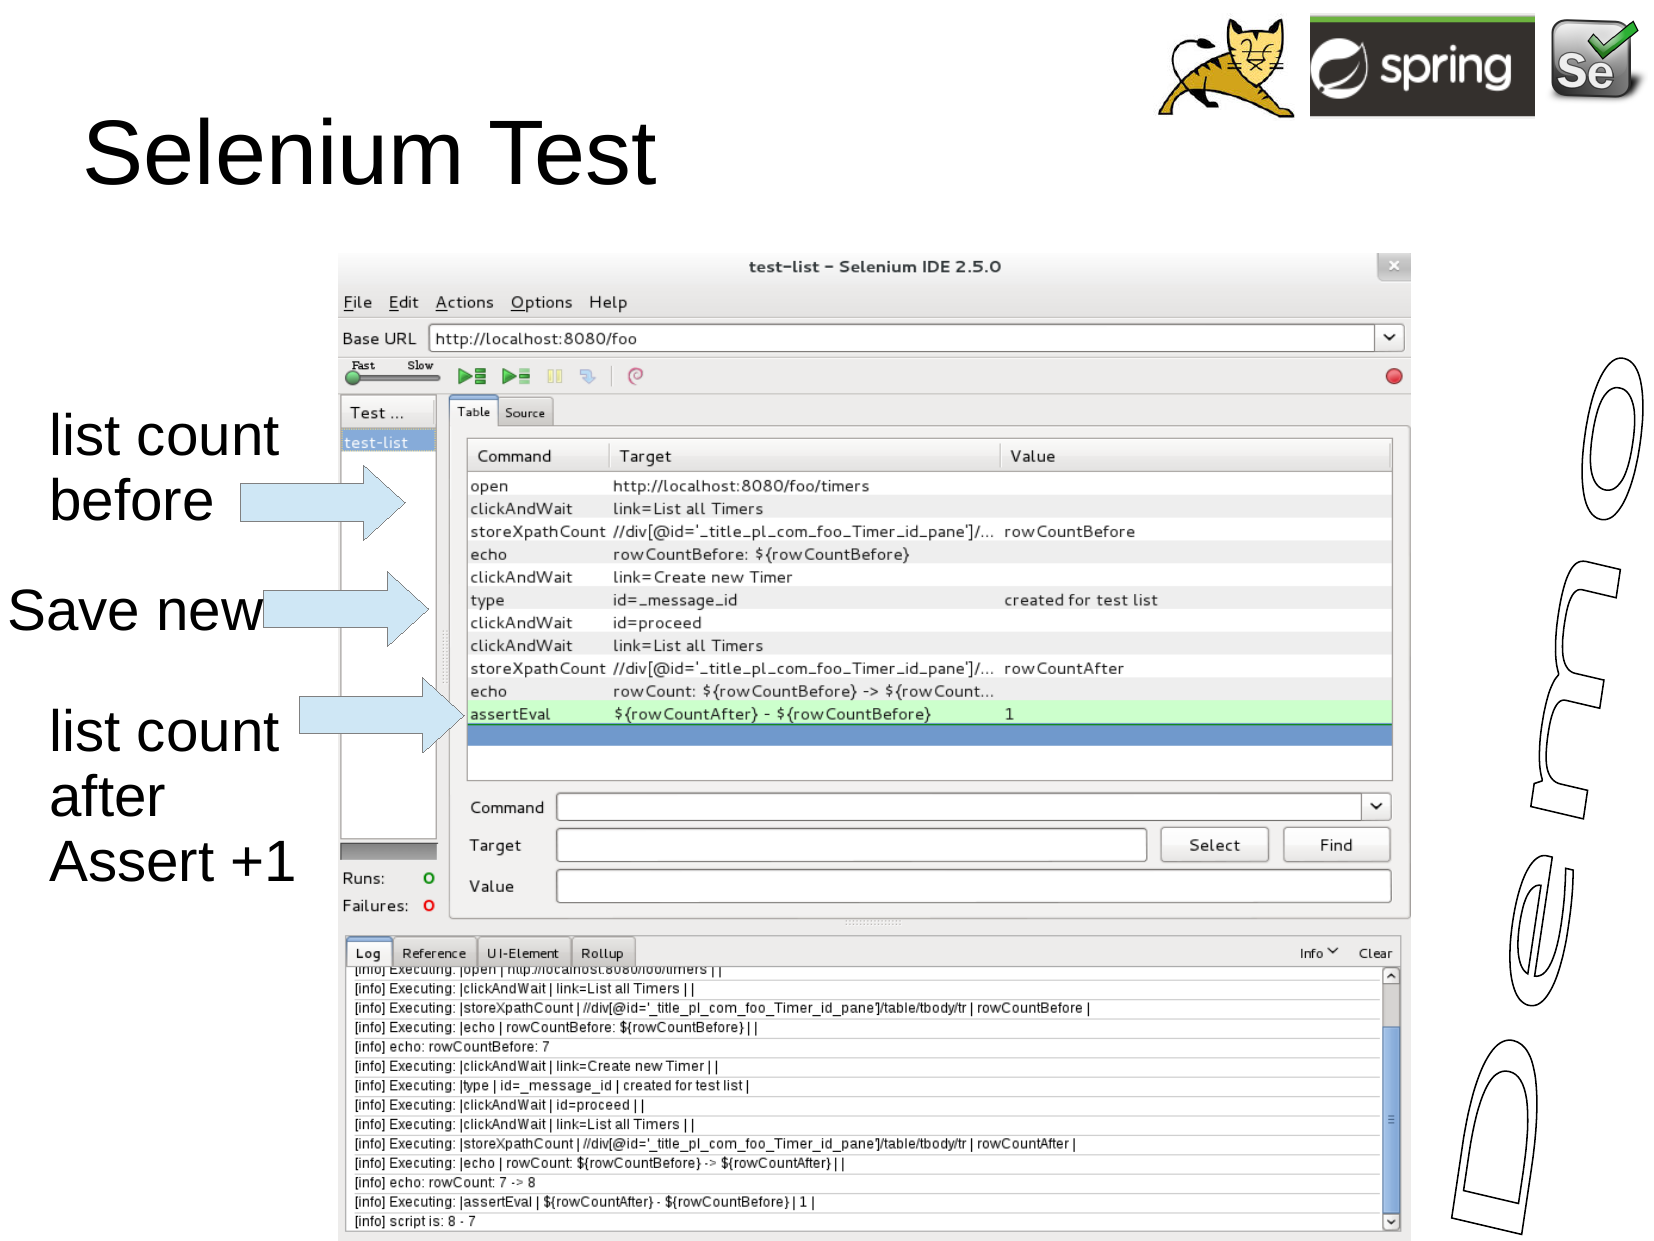

# Selenium Test
list count
before
Save new
list count
after
Assert +1
Demo